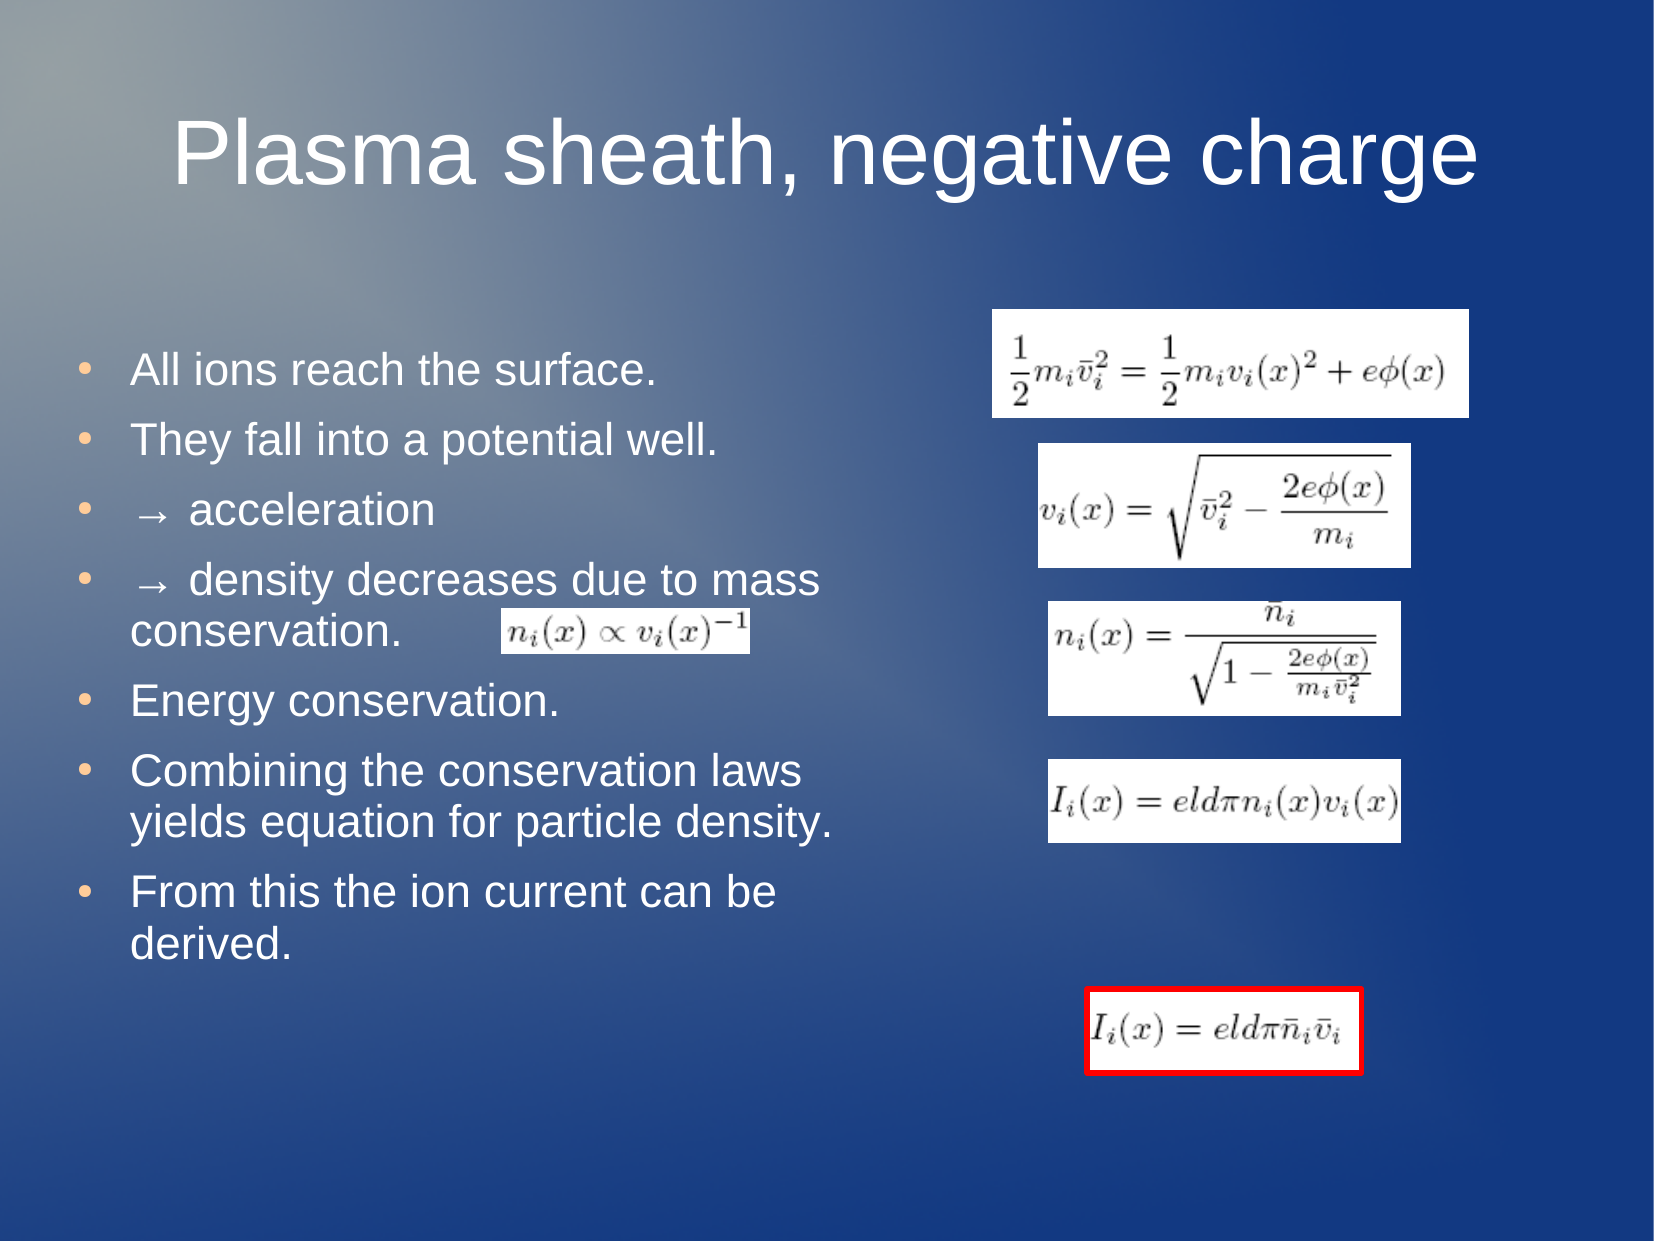

# Plasma sheath, negative charge
All ions reach the surface.
They fall into a potential well.
→ acceleration
→ density decreases due to mass conservation.
Energy conservation.
Combining the conservation laws yields equation for particle density.
From this the ion current can be derived.